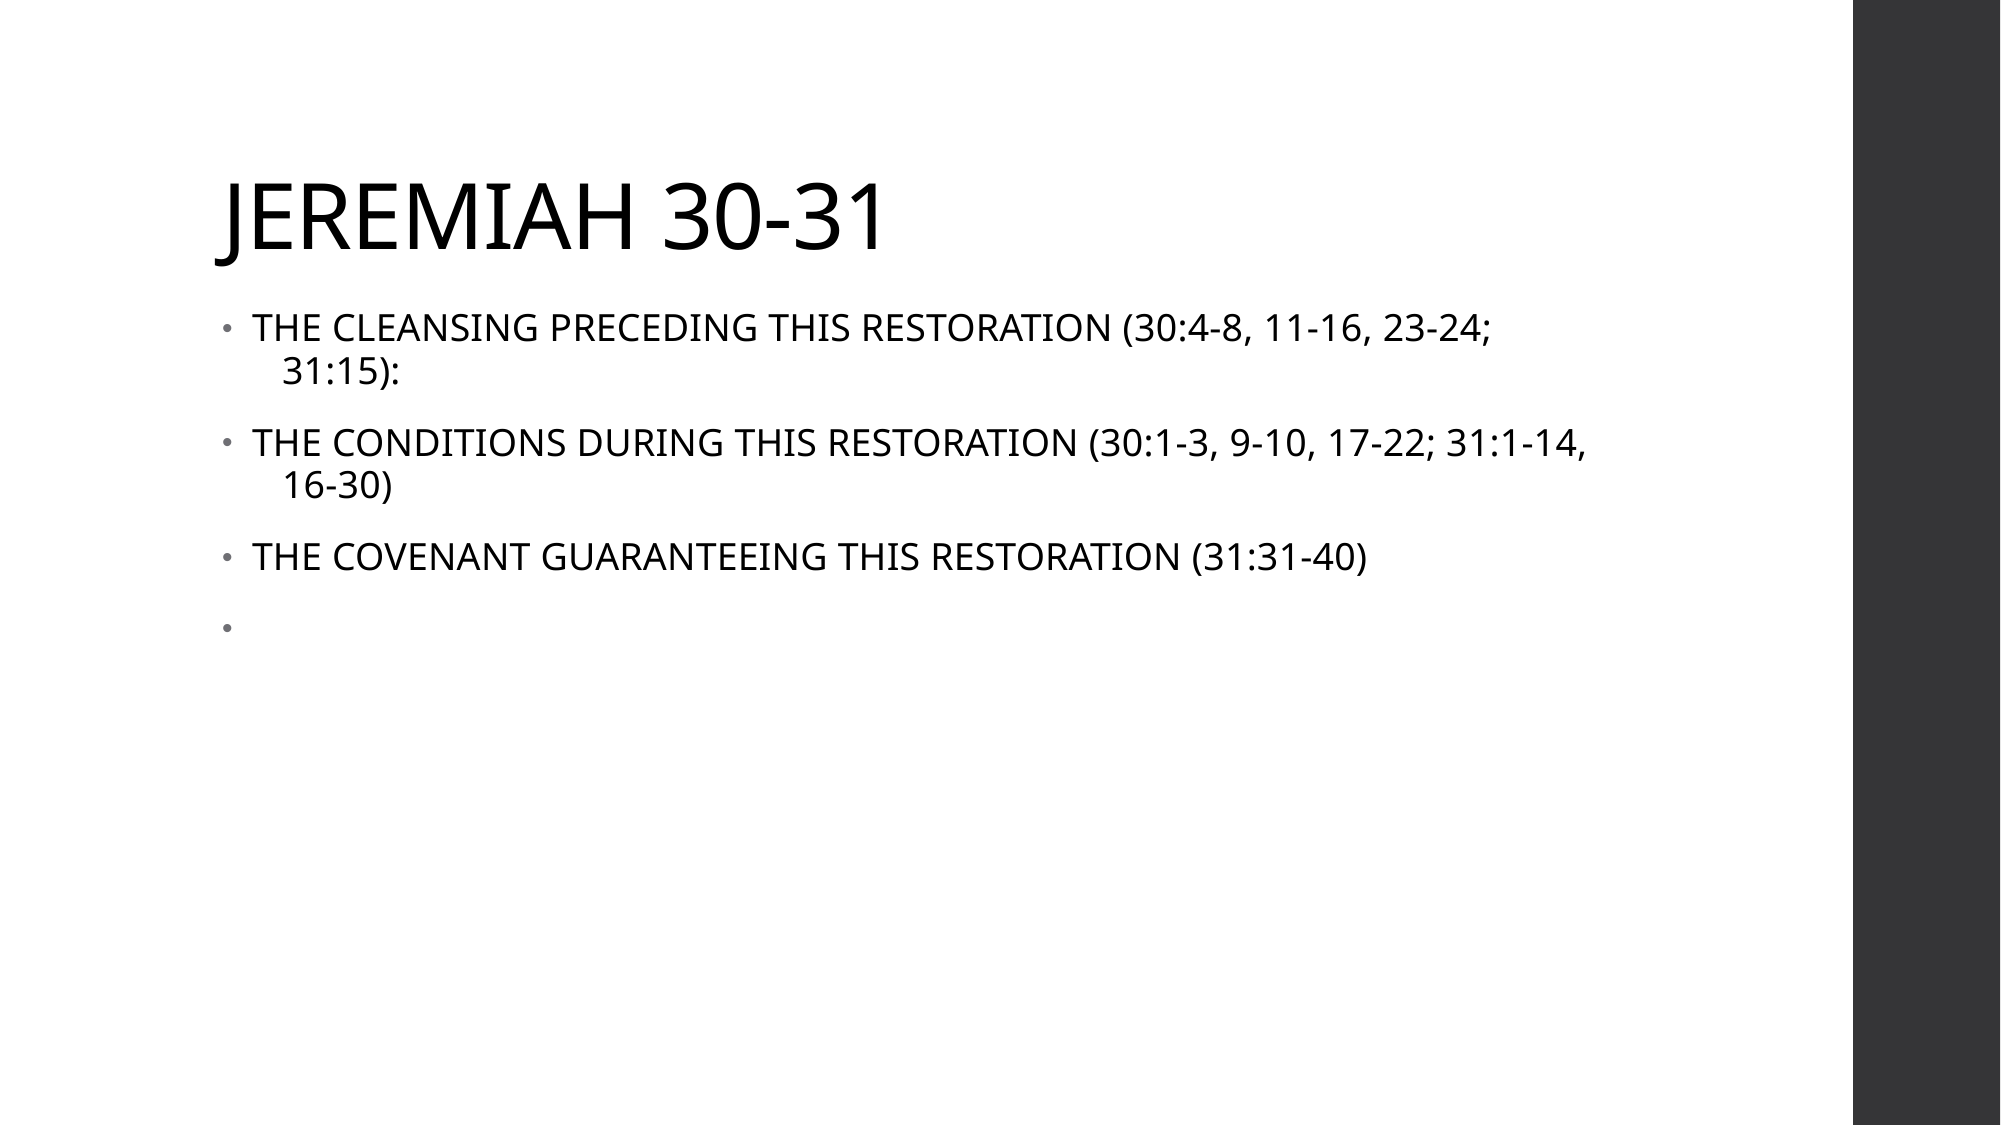

# JEREMIAH 30-31
THE CLEANSING PRECEDING THIS RESTORATION (30:4-8, 11-16, 23-24; 31:15):
THE CONDITIONS DURING THIS RESTORATION (30:1-3, 9-10, 17-22; 31:1-14, 16-30)
THE COVENANT GUARANTEEING THIS RESTORATION (31:31-40)